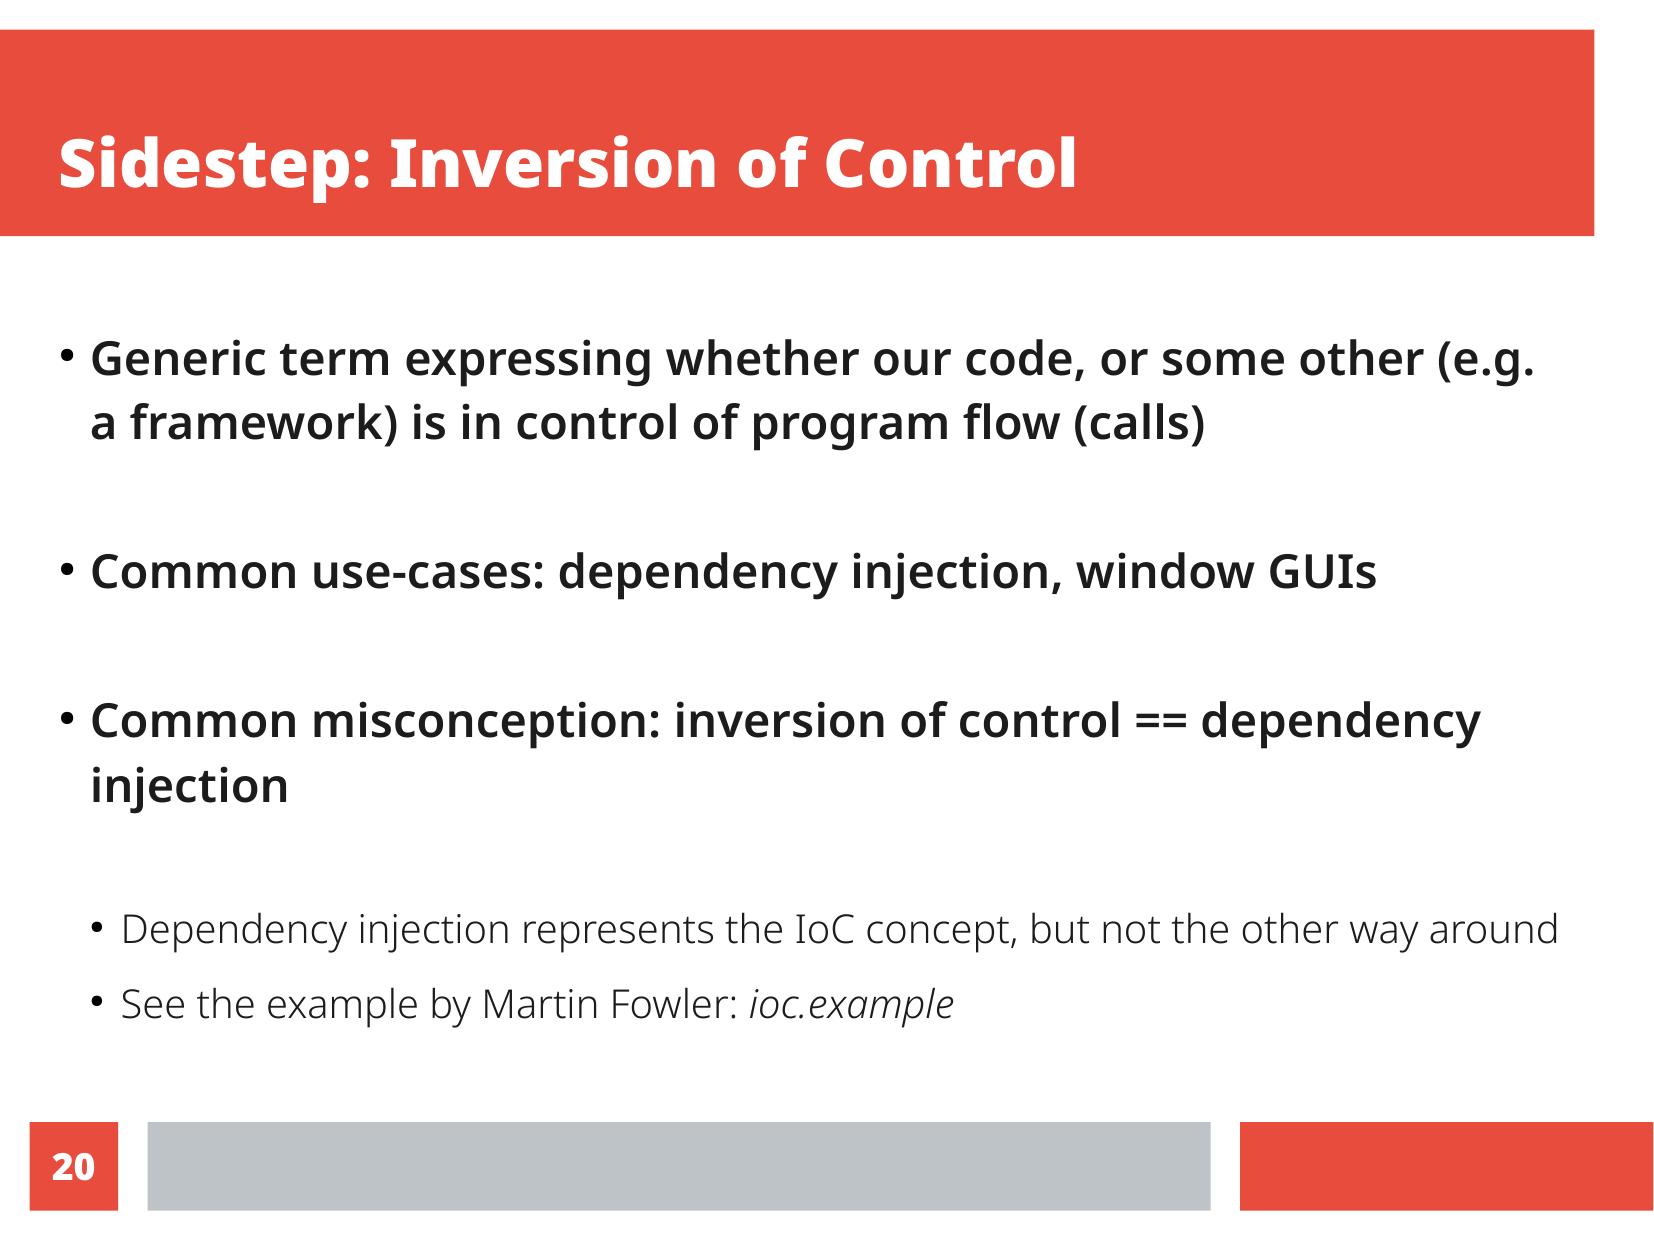

# Sidestep: Inversion of Control
Generic term expressing whether our code, or some other (e.g. a framework) is in control of program flow (calls)
Common use-cases: dependency injection, window GUIs
Common misconception: inversion of control == dependency injection
Dependency injection represents the IoC concept, but not the other way around
See the example by Martin Fowler: ioc.example
20